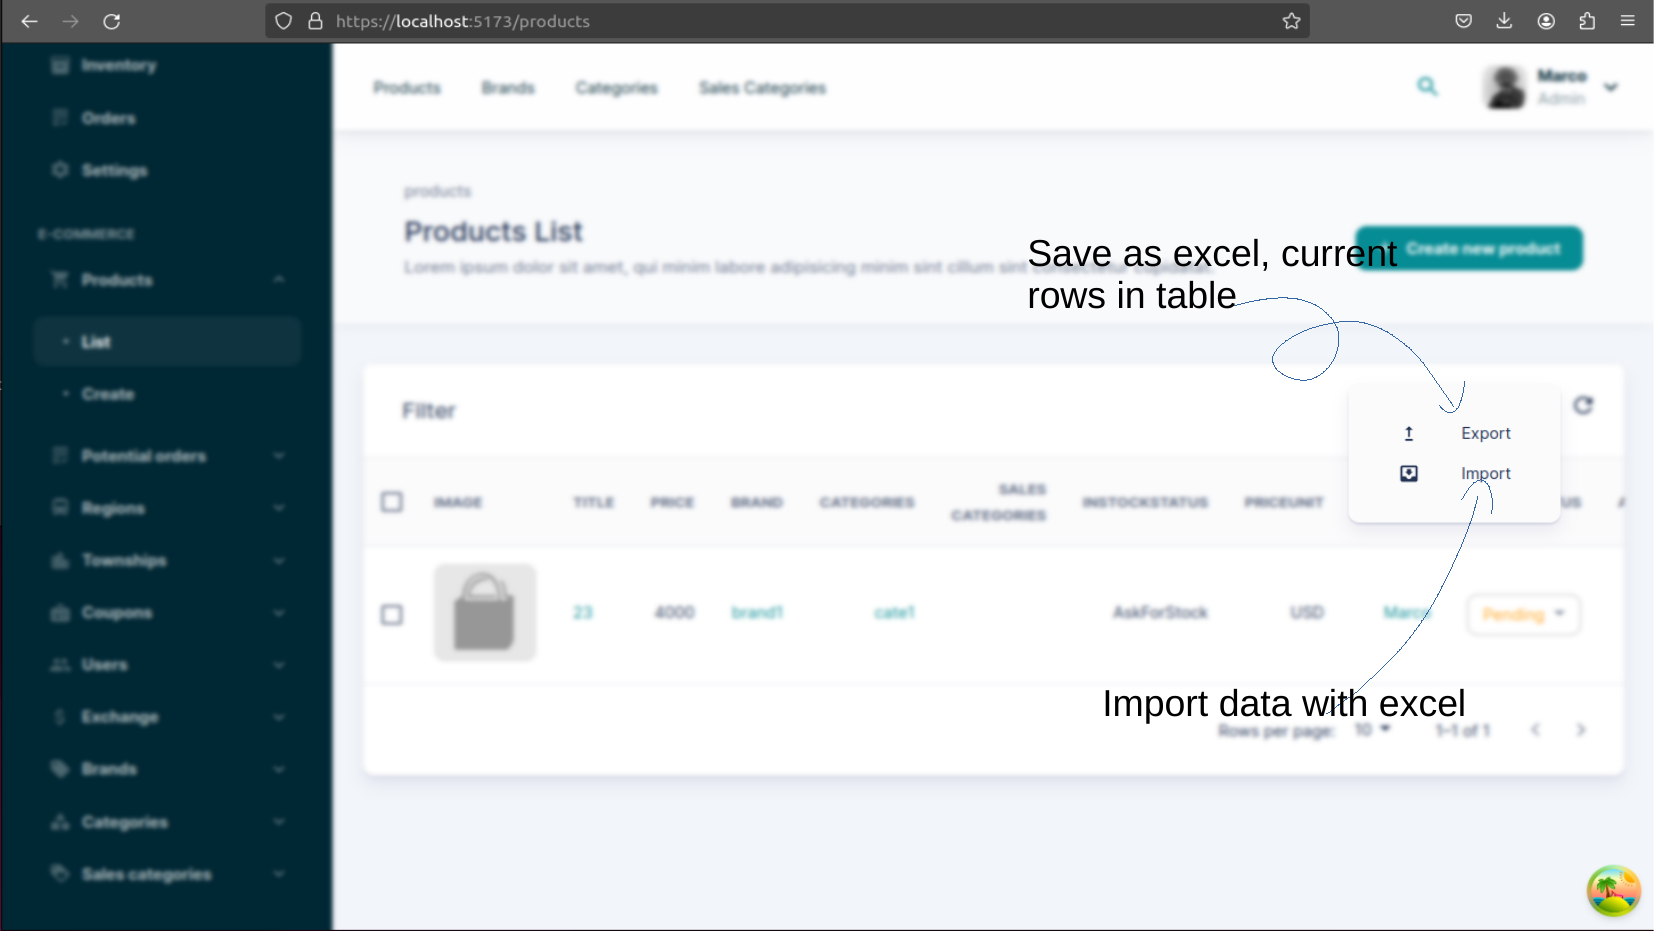

Save as excel, current rows in table
Import data with excel